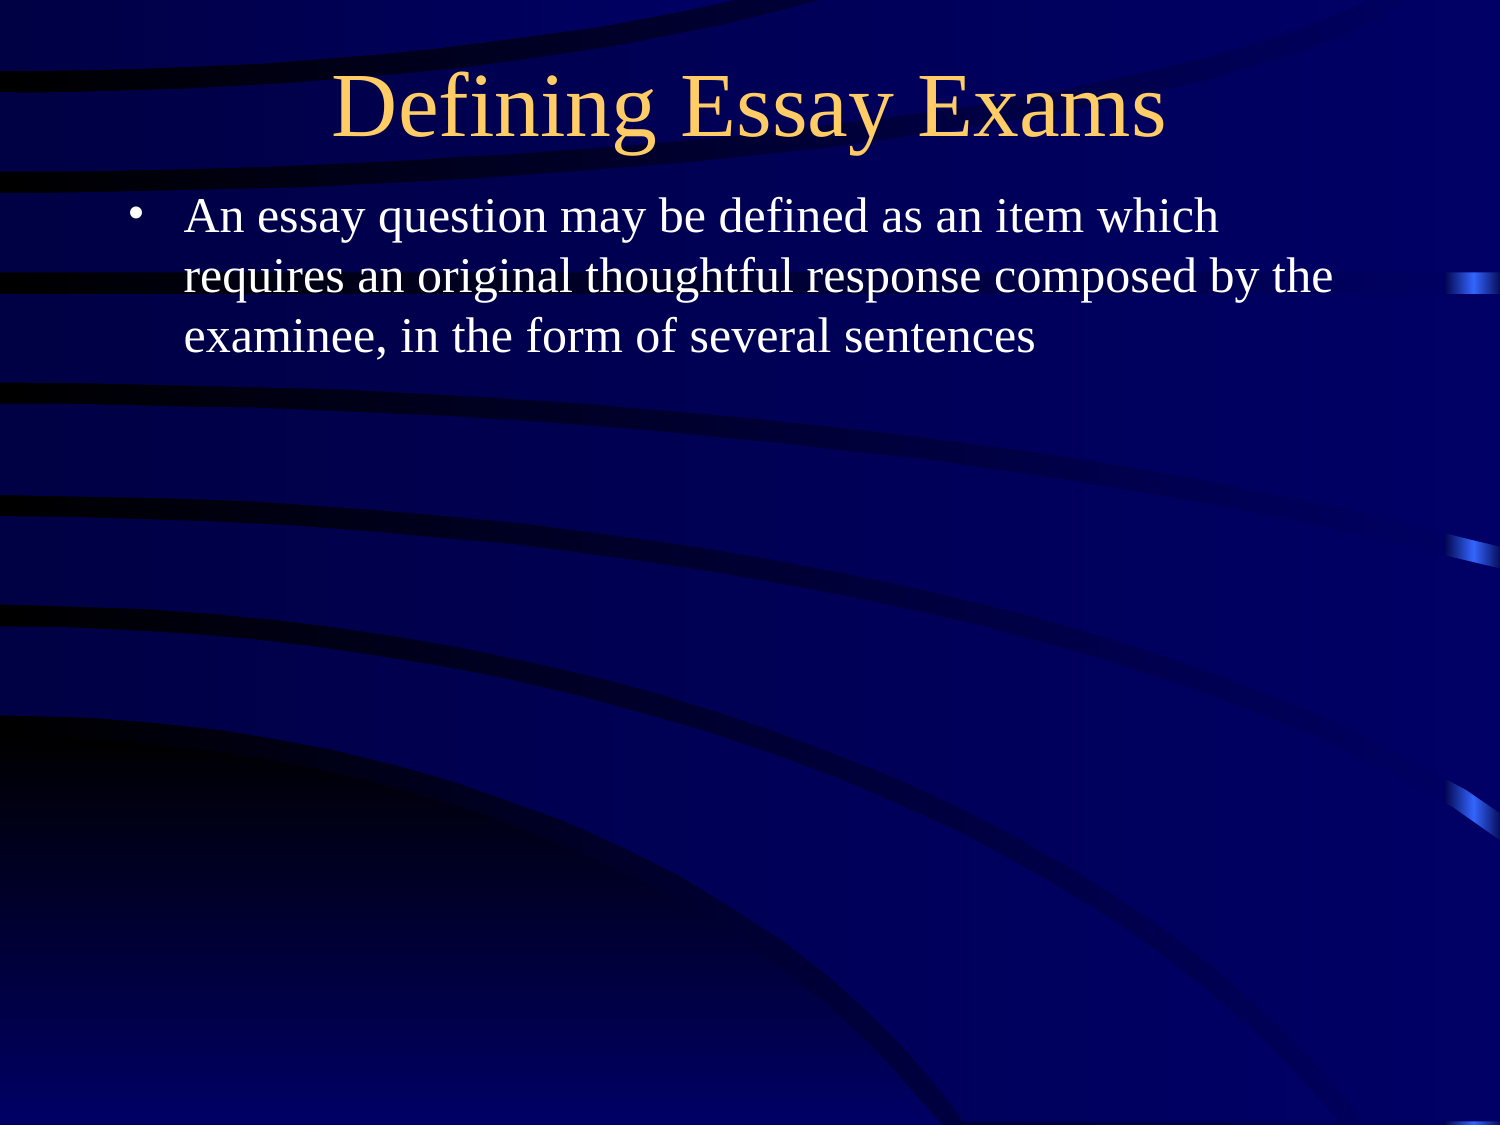

# Defining Essay Exams
An essay question may be defined as an item which requires an original thoughtful response composed by the examinee, in the form of several sentences